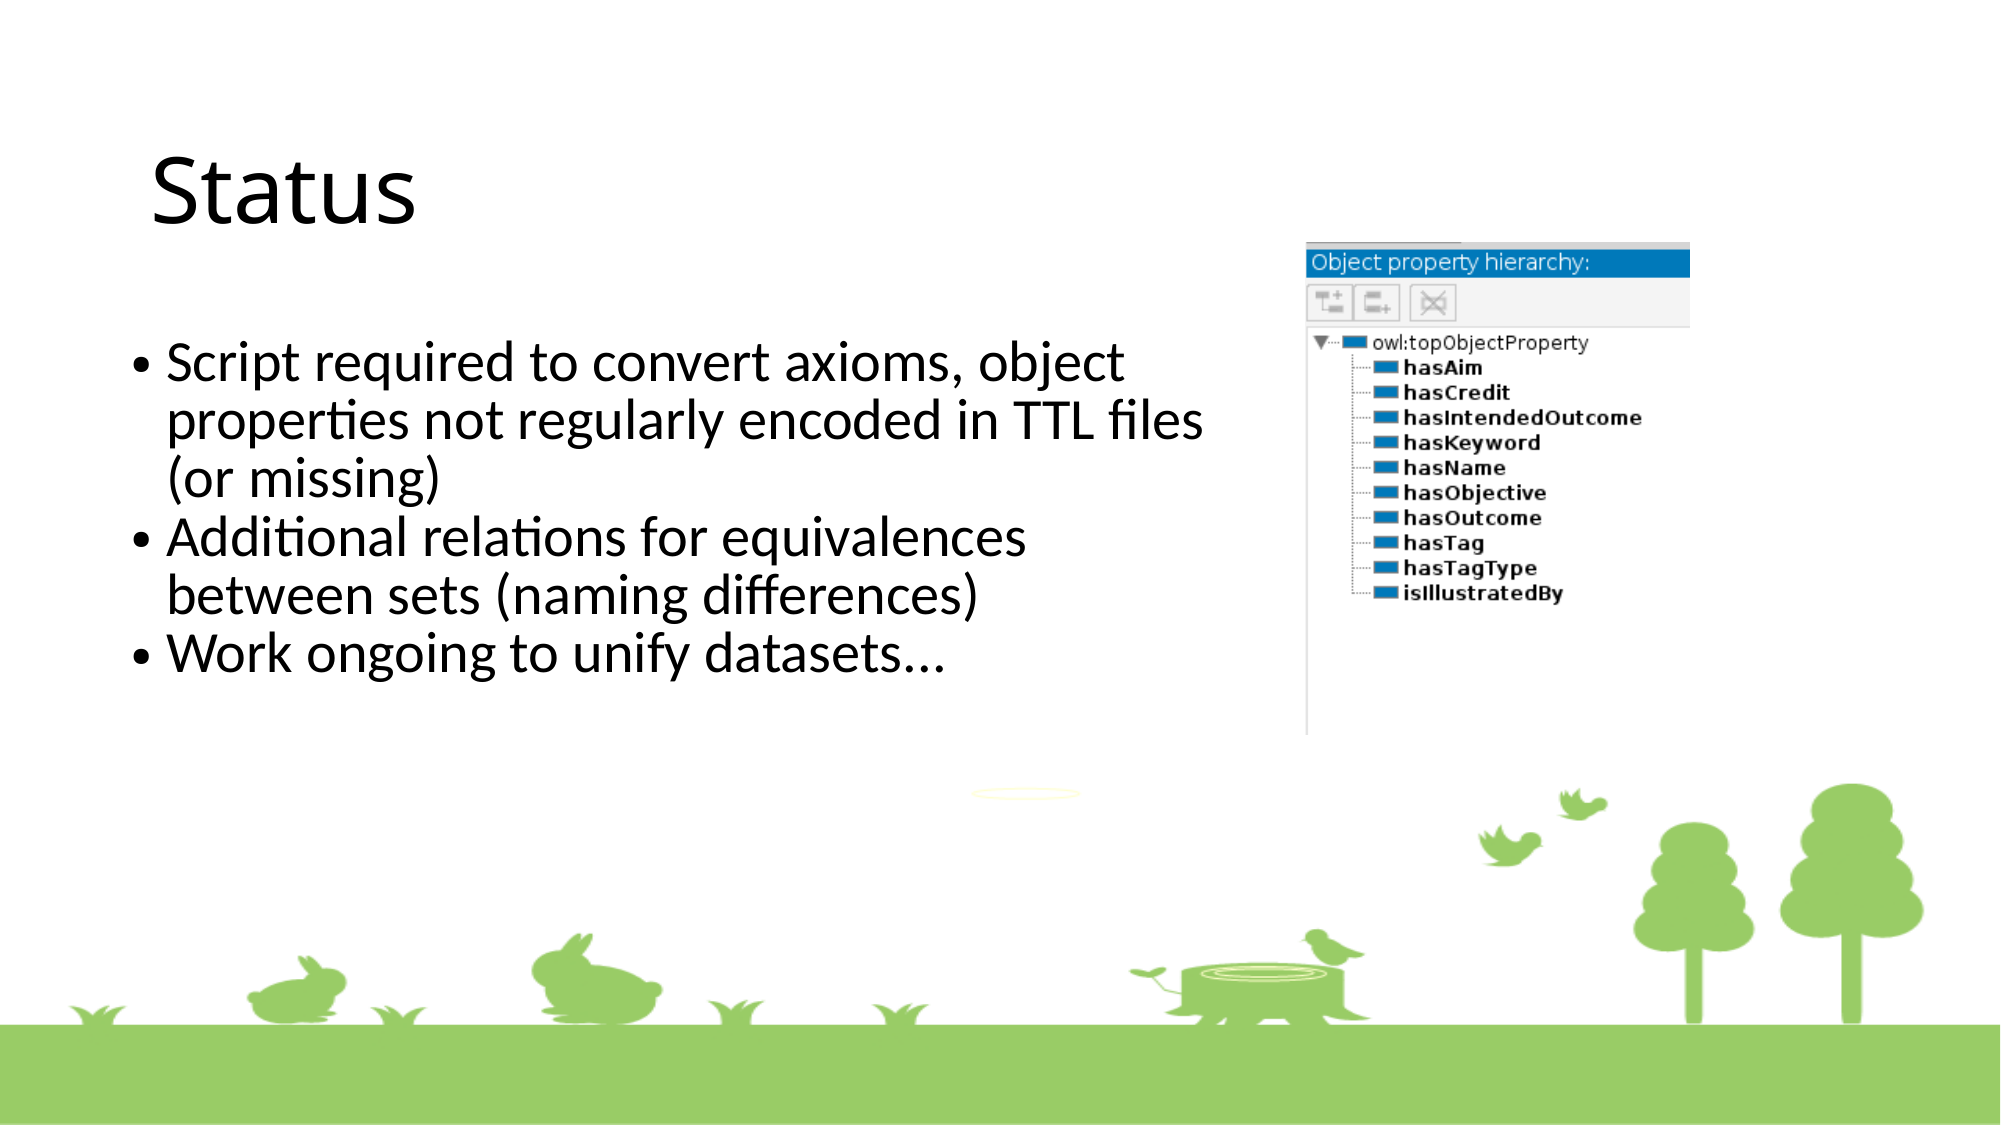

Status
Script required to convert axioms, object properties not regularly encoded in TTL files (or missing)
Additional relations for equivalences between sets (naming differences)
Work ongoing to unify datasets...